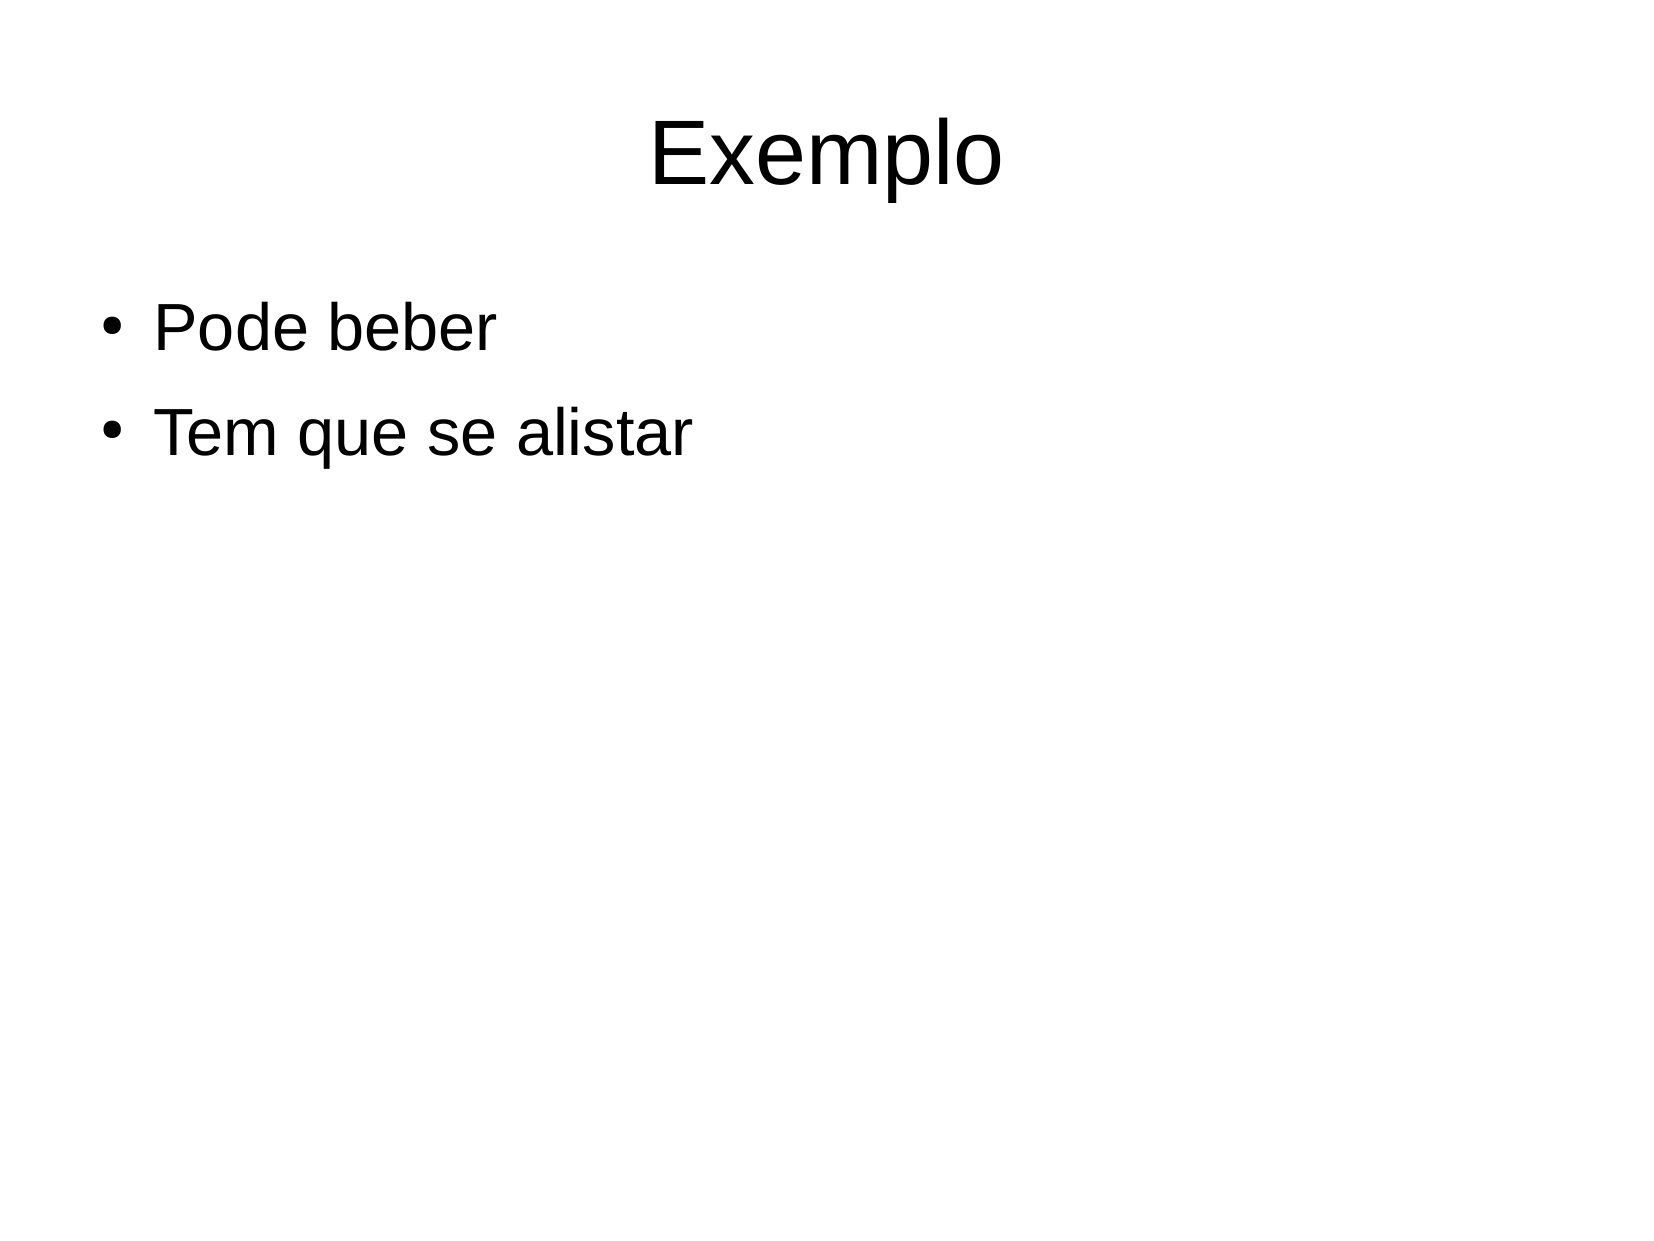

# Exemplo
Pode beber
Tem que se alistar